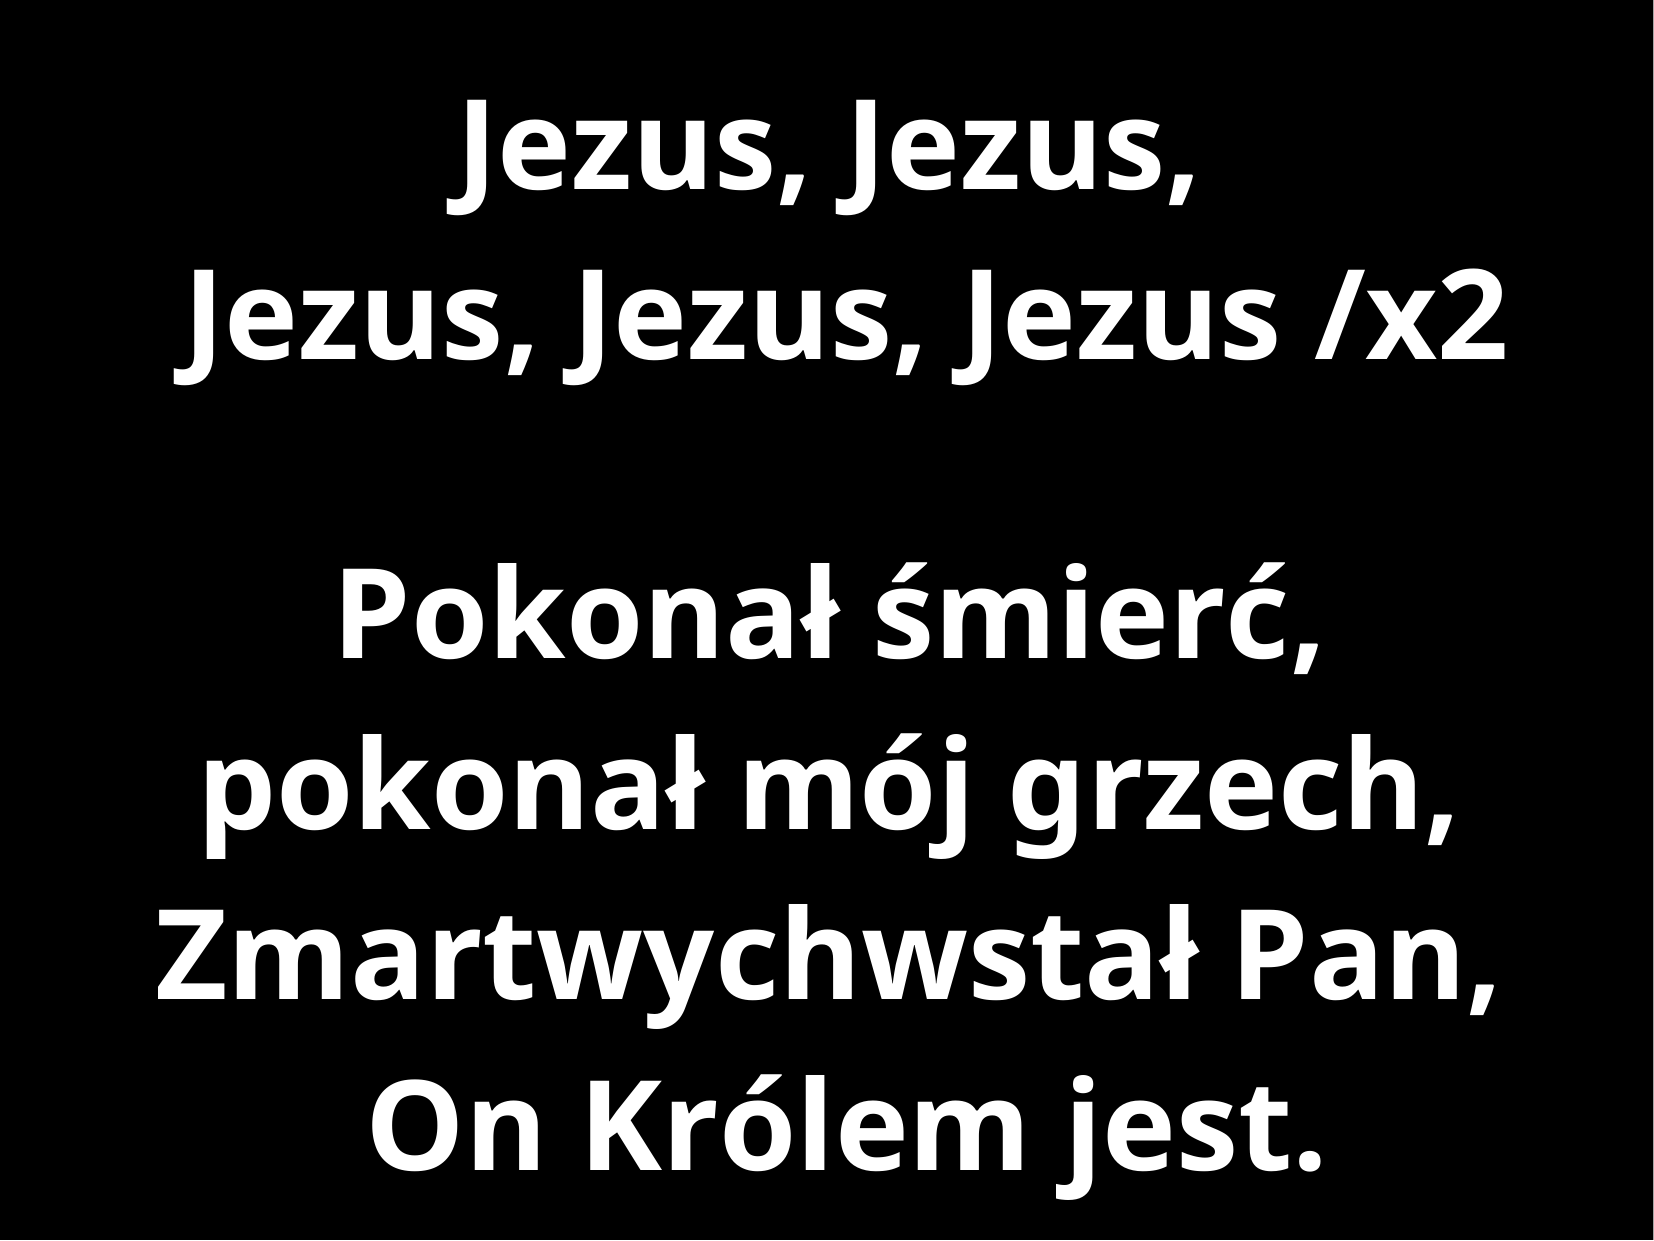

# Jezus, Jezus,
Jezus, Jezus, Jezus /x2
Pp
p
Pokonał śmierć,
pokonał mój grzech,
Zmartwychwstał Pan,
On Królem jest.